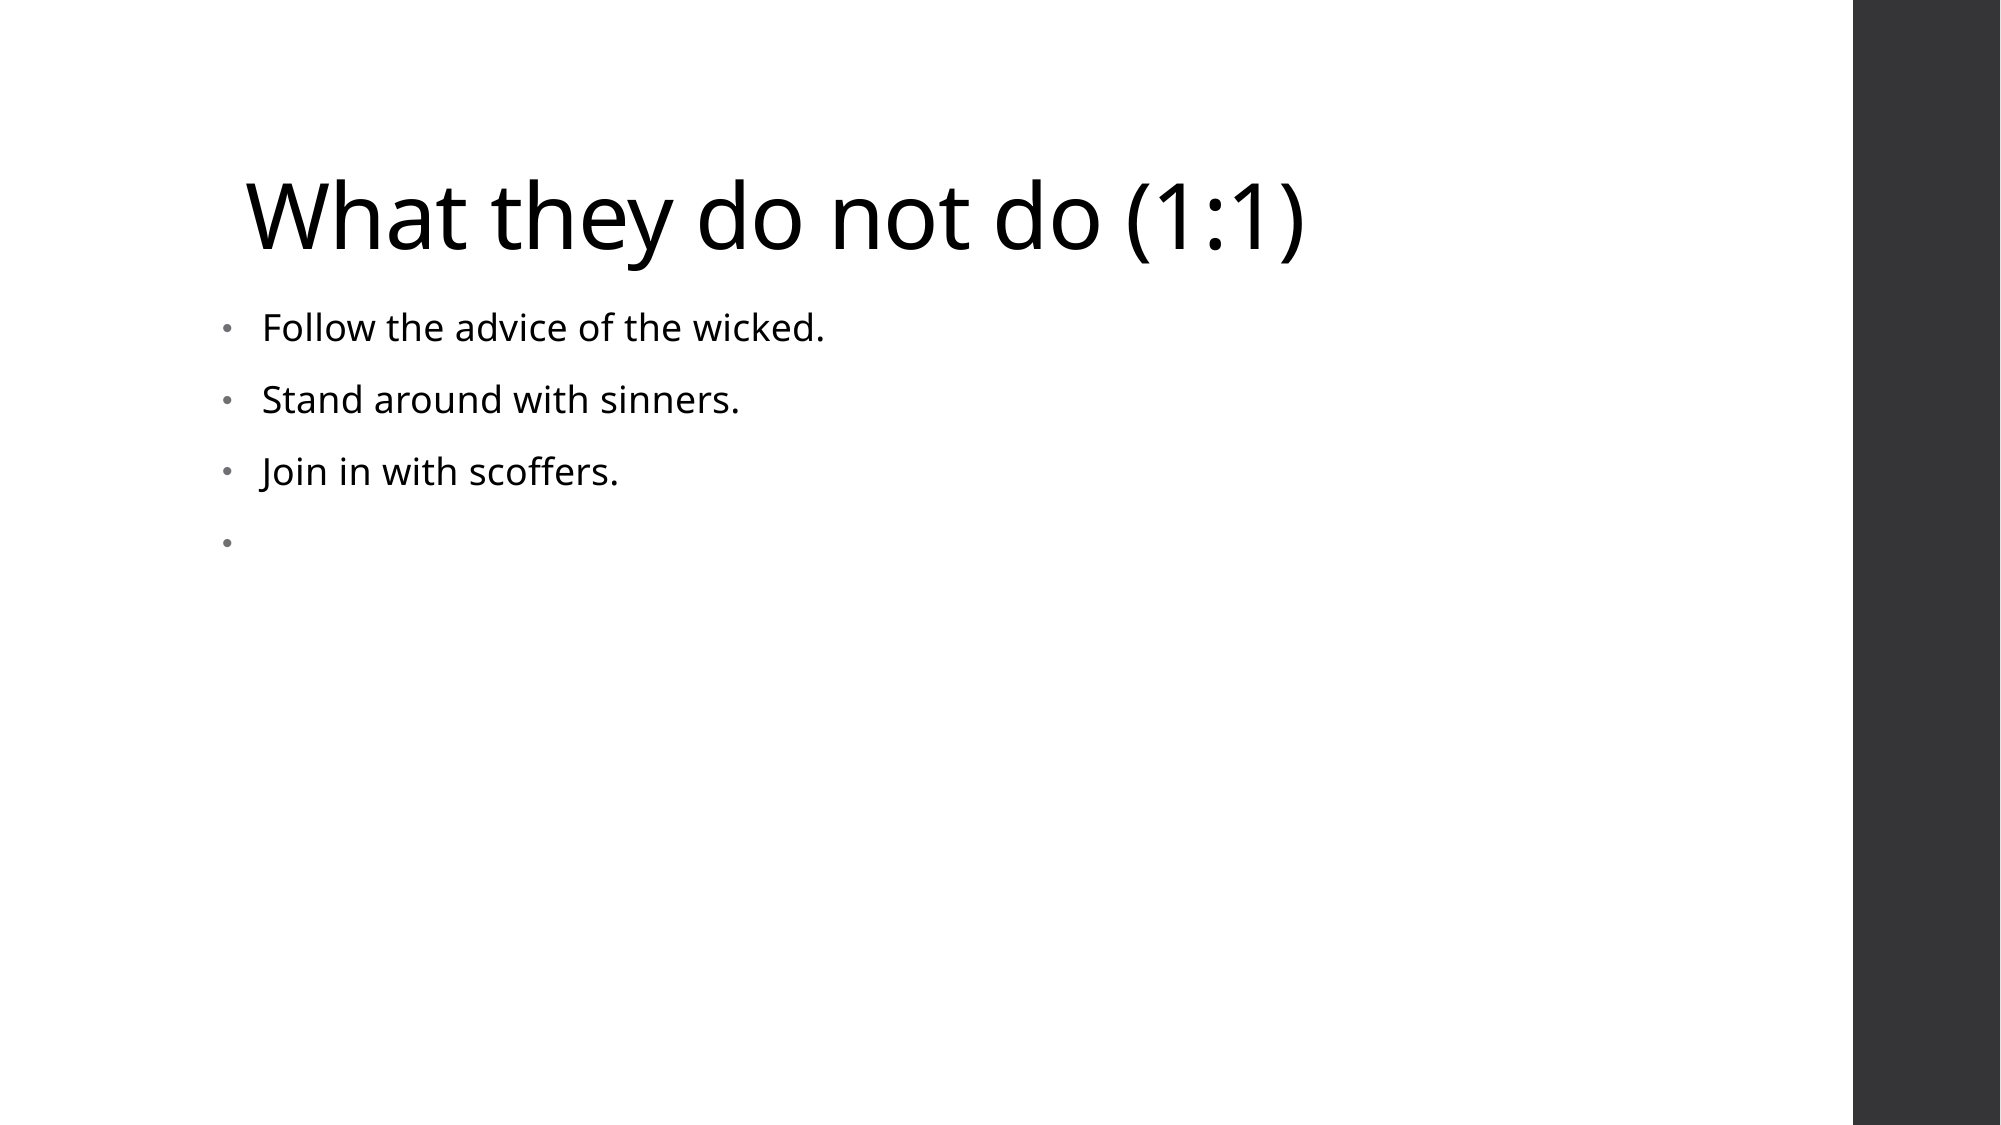

# What they do not do (1:1)
 Follow the advice of the wicked.
 Stand around with sinners.
 Join in with scoffers.